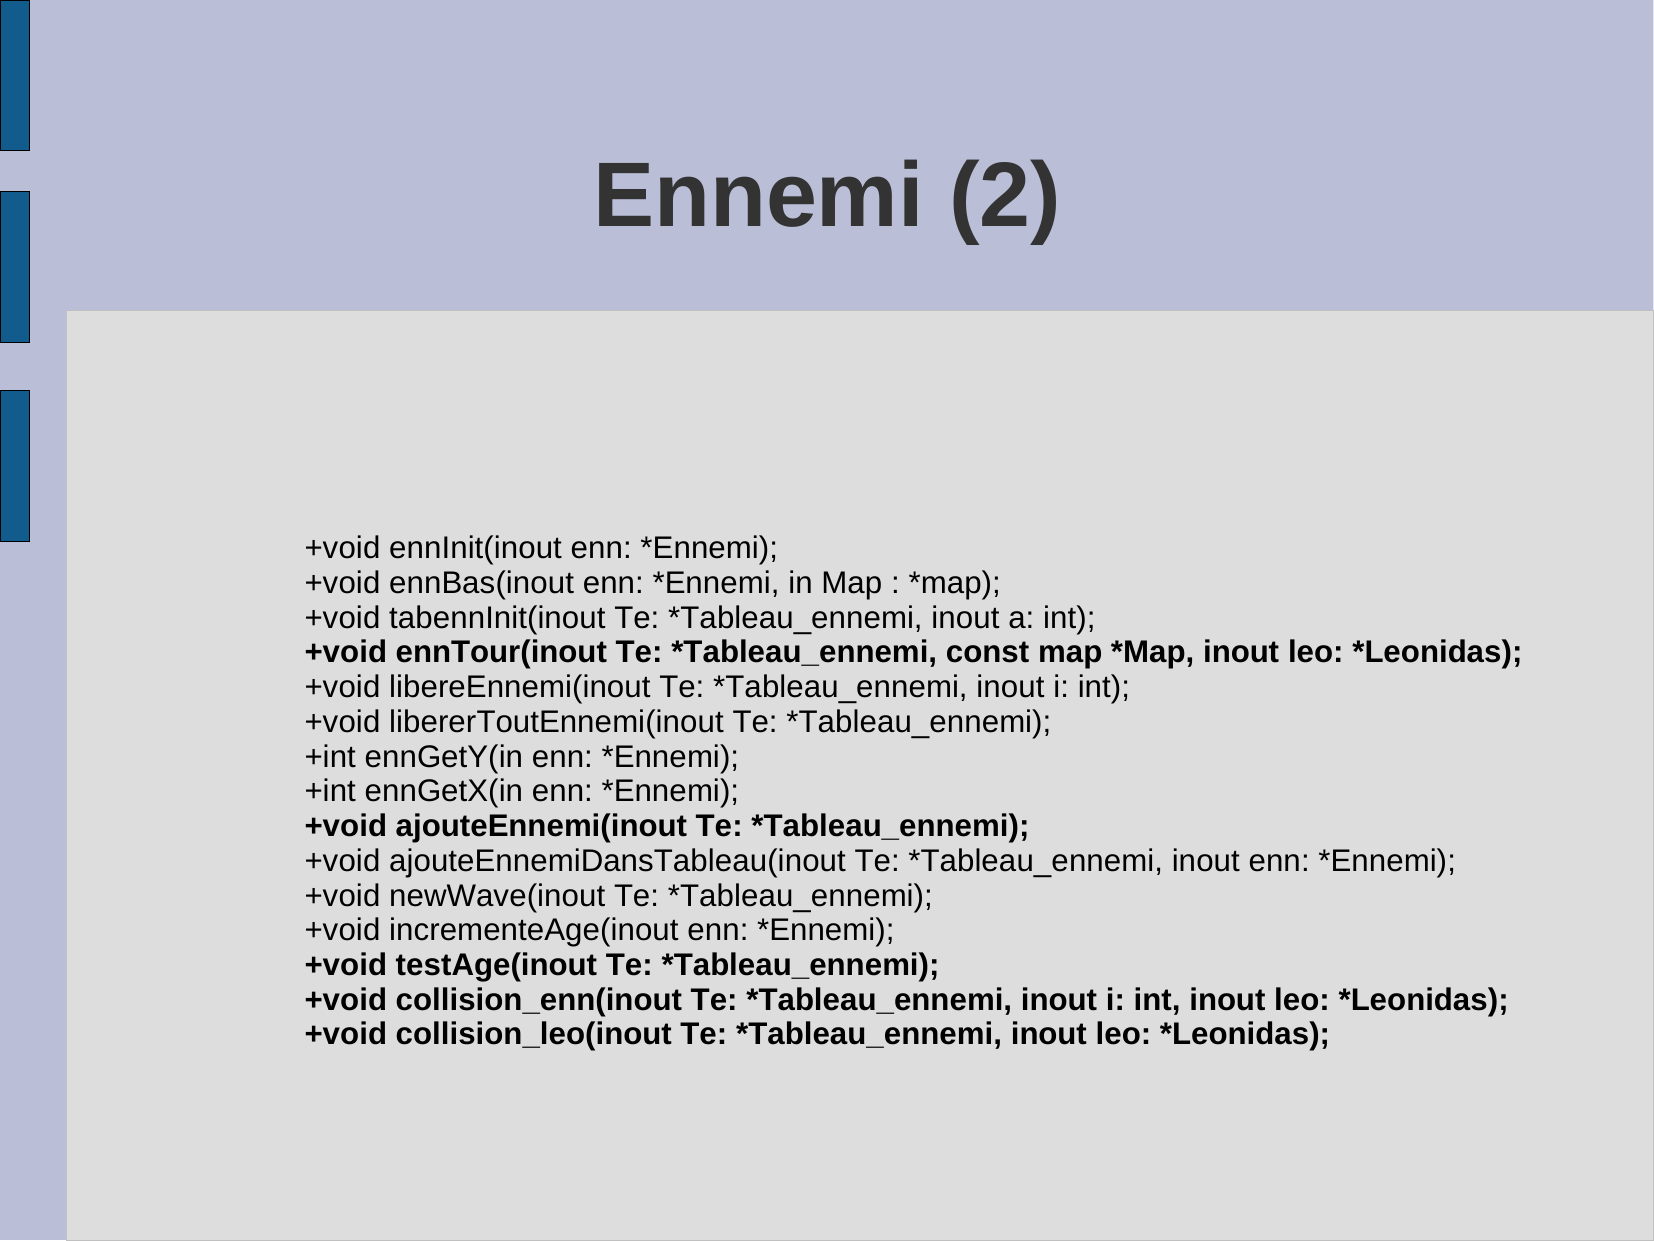

# Ennemi (2)
		+void ennInit(inout enn: *Ennemi);
		+void ennBas(inout enn: *Ennemi, in Map : *map);
		+void tabennInit(inout Te: *Tableau_ennemi, inout a: int);
		+void ennTour(inout Te: *Tableau_ennemi, const map *Map, inout leo: *Leonidas);
		+void libereEnnemi(inout Te: *Tableau_ennemi, inout i: int);
		+void libererToutEnnemi(inout Te: *Tableau_ennemi);
		+int ennGetY(in enn: *Ennemi);
		+int ennGetX(in enn: *Ennemi);
		+void ajouteEnnemi(inout Te: *Tableau_ennemi);
		+void ajouteEnnemiDansTableau(inout Te: *Tableau_ennemi, inout enn: *Ennemi);
		+void newWave(inout Te: *Tableau_ennemi);
		+void incrementeAge(inout enn: *Ennemi);
		+void testAge(inout Te: *Tableau_ennemi);
		+void collision_enn(inout Te: *Tableau_ennemi, inout i: int, inout leo: *Leonidas);
		+void collision_leo(inout Te: *Tableau_ennemi, inout leo: *Leonidas);